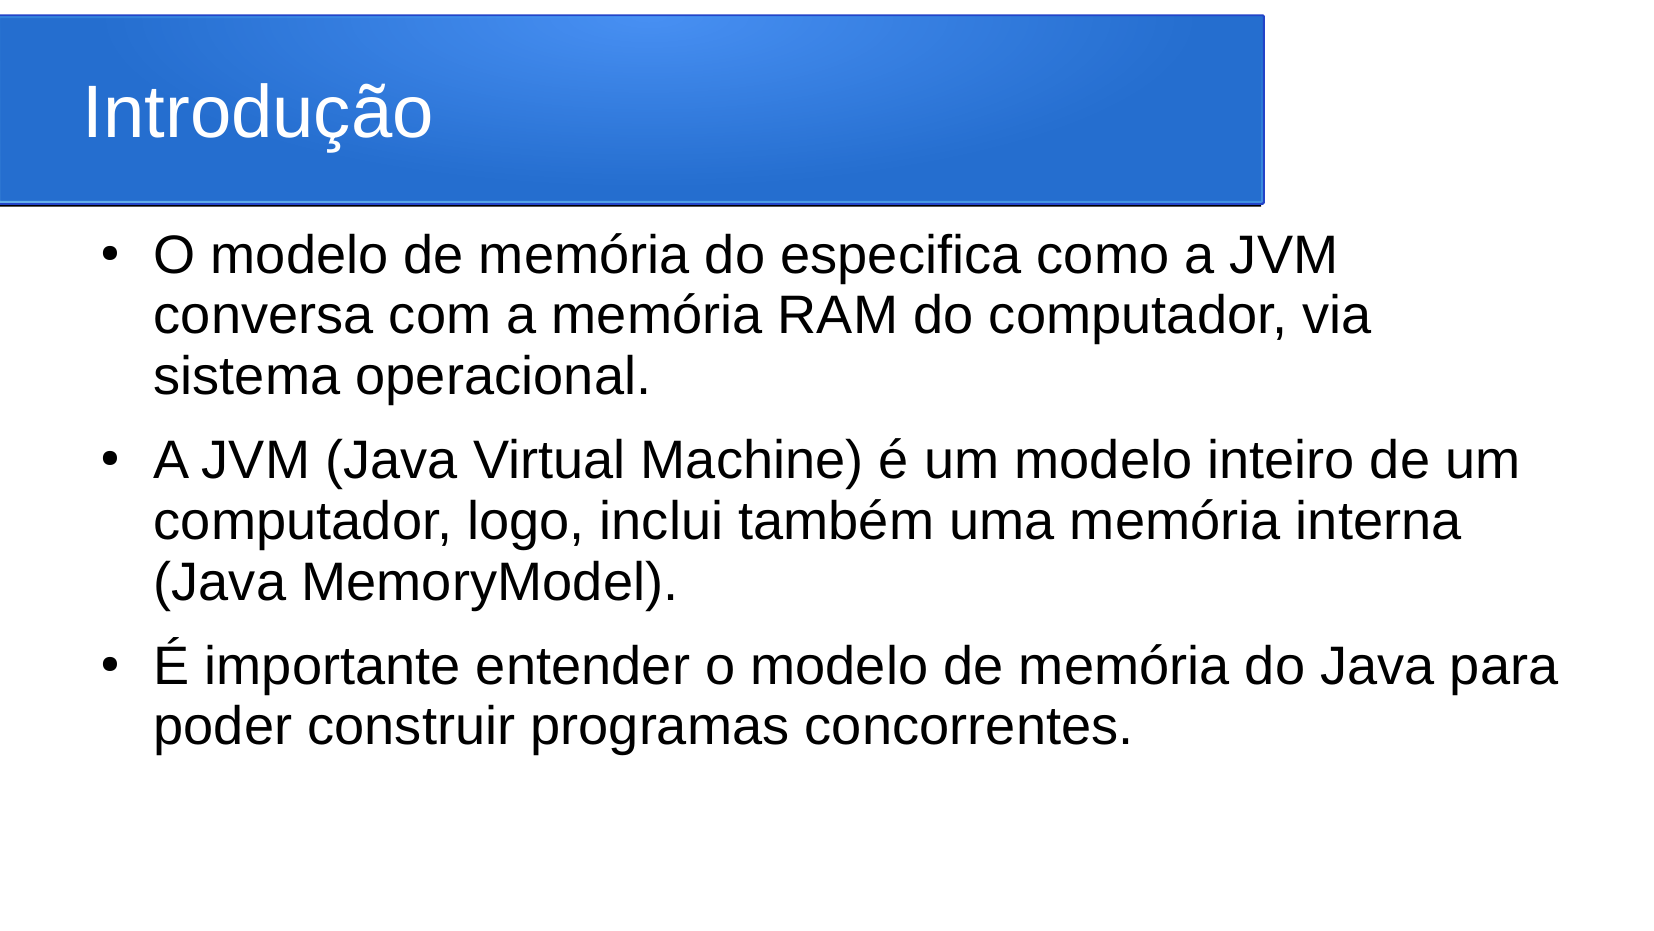

# Introdução
O modelo de memória do especifica como a JVM conversa com a memória RAM do computador, via sistema operacional.
A JVM (Java Virtual Machine) é um modelo inteiro de um computador, logo, inclui também uma memória interna (Java MemoryModel).
É importante entender o modelo de memória do Java para poder construir programas concorrentes.